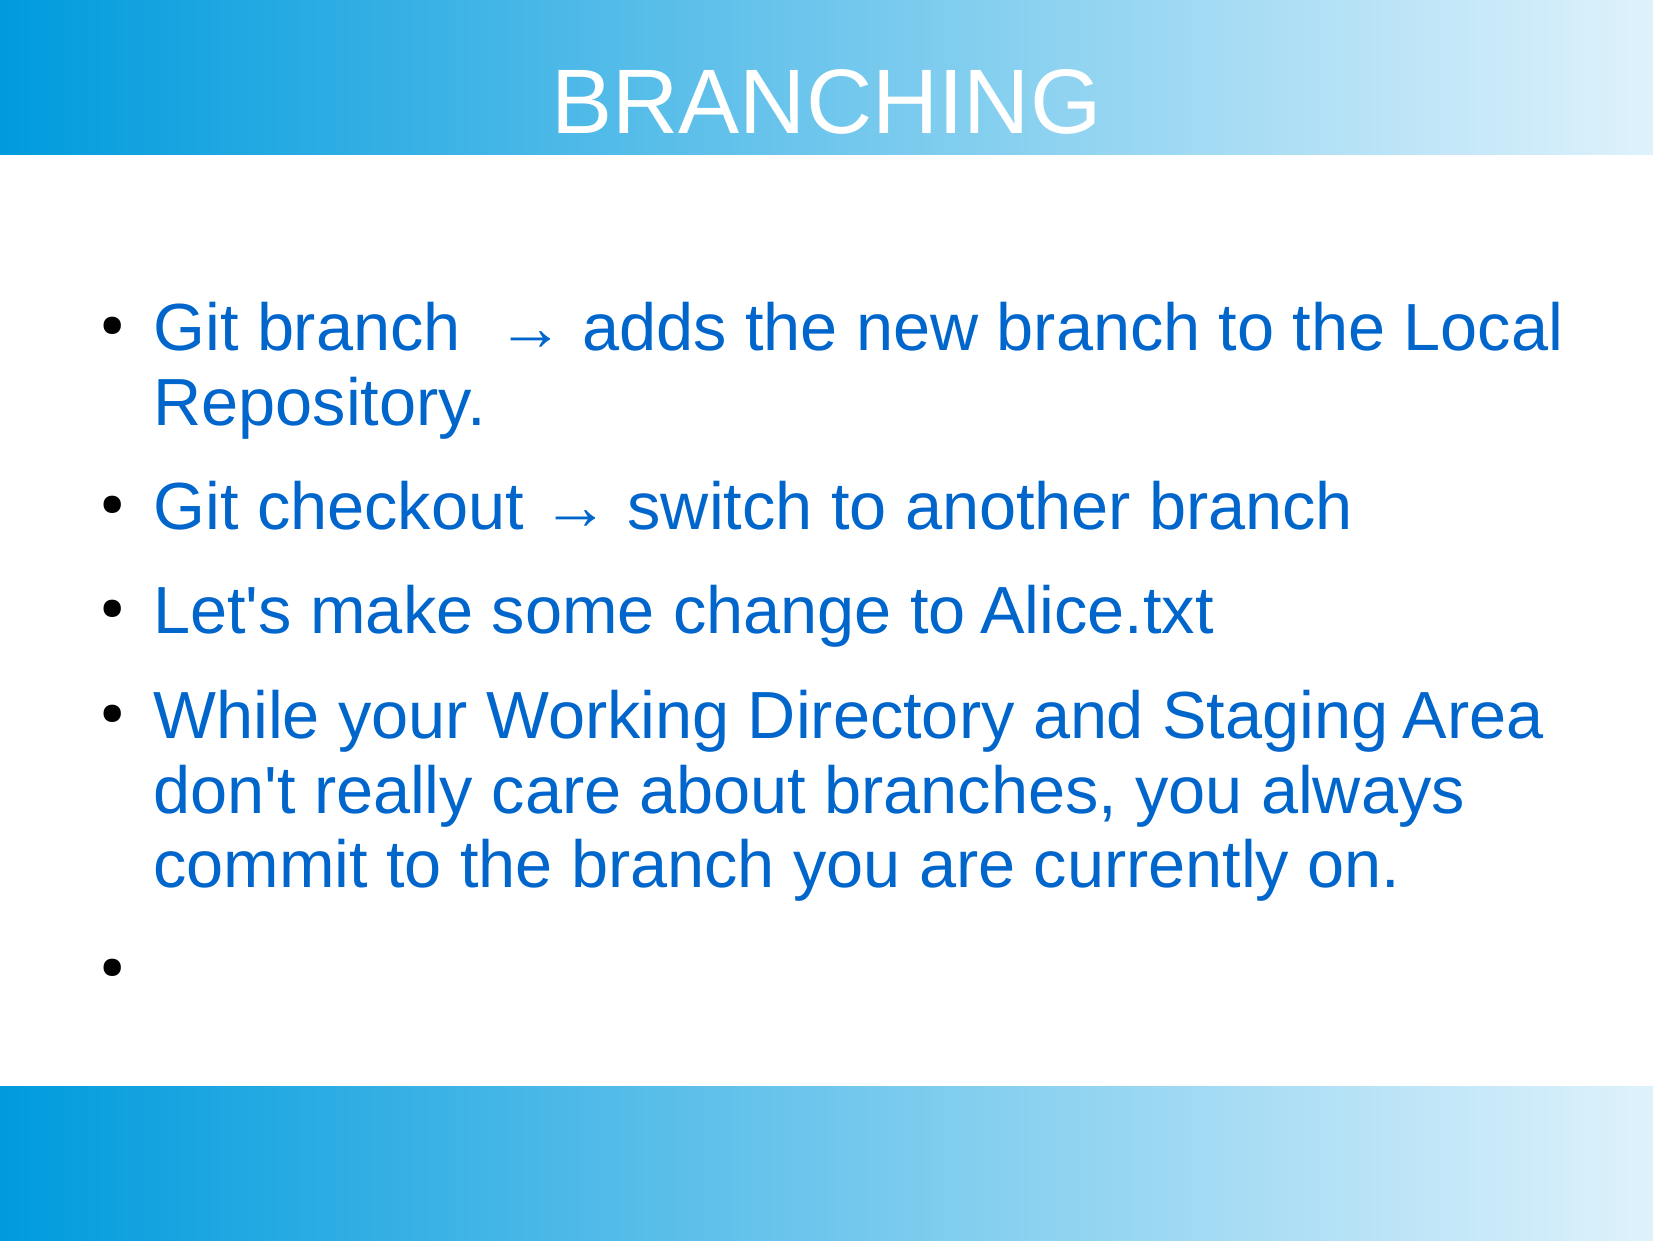

# BRANCHING
Git branch → adds the new branch to the Local Repository.
Git checkout → switch to another branch
Let's make some change to Alice.txt
While your Working Directory and Staging Area don't really care about branches, you always commit to the branch you are currently on.